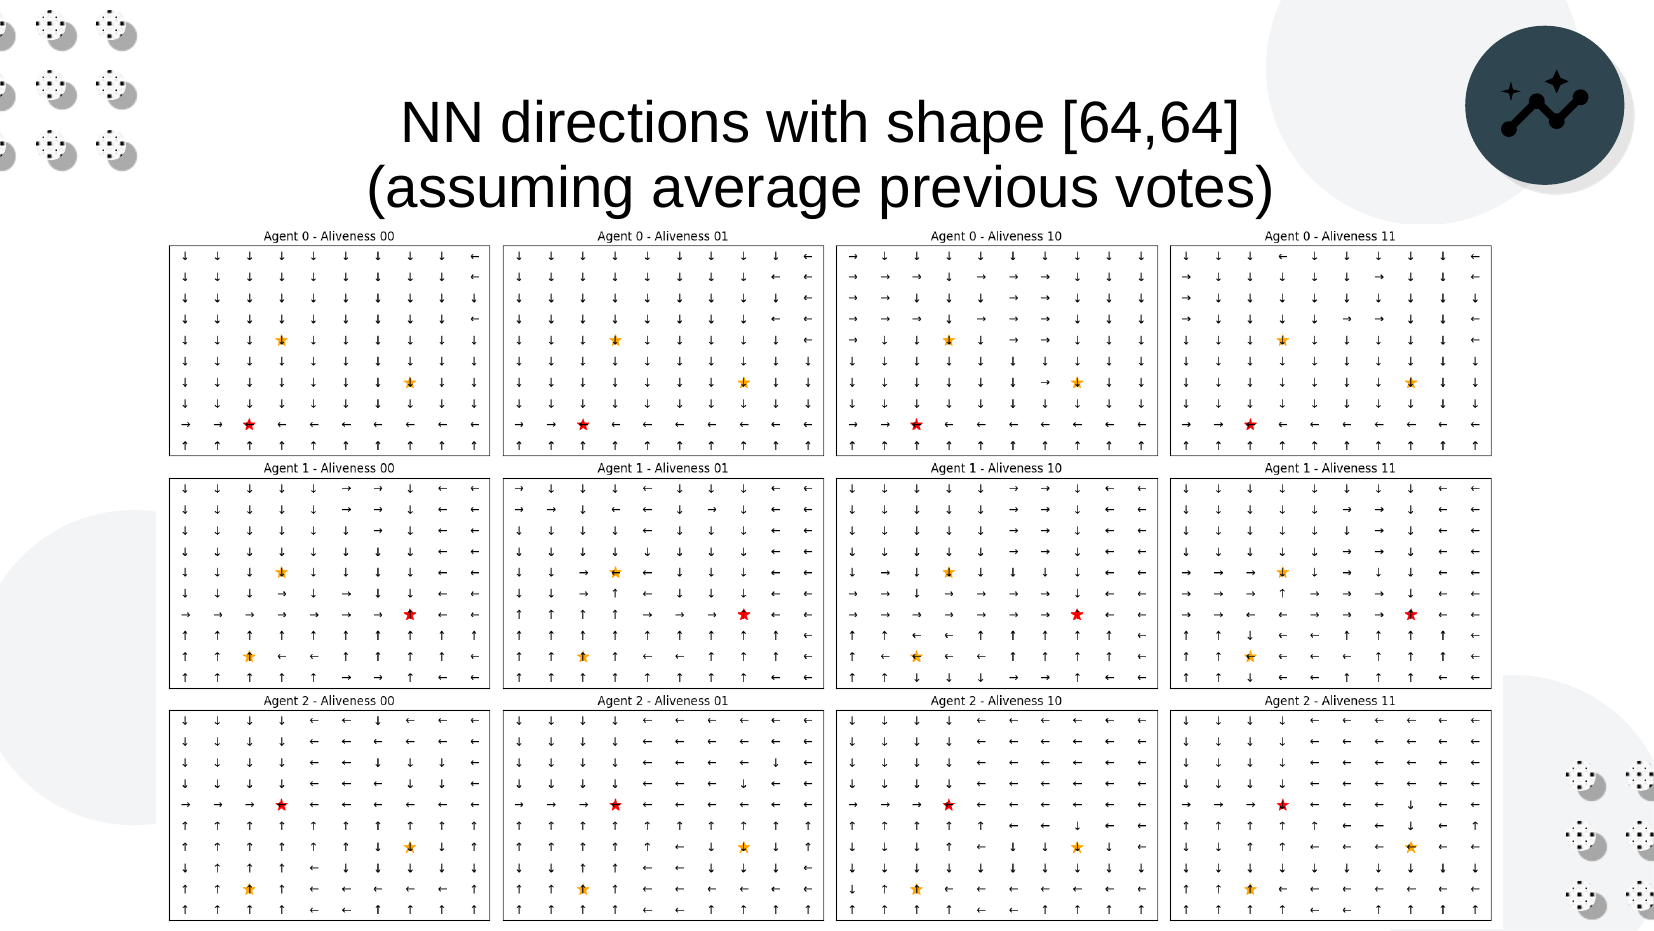

# NN directions with shape [64,64] (assuming average previous votes)